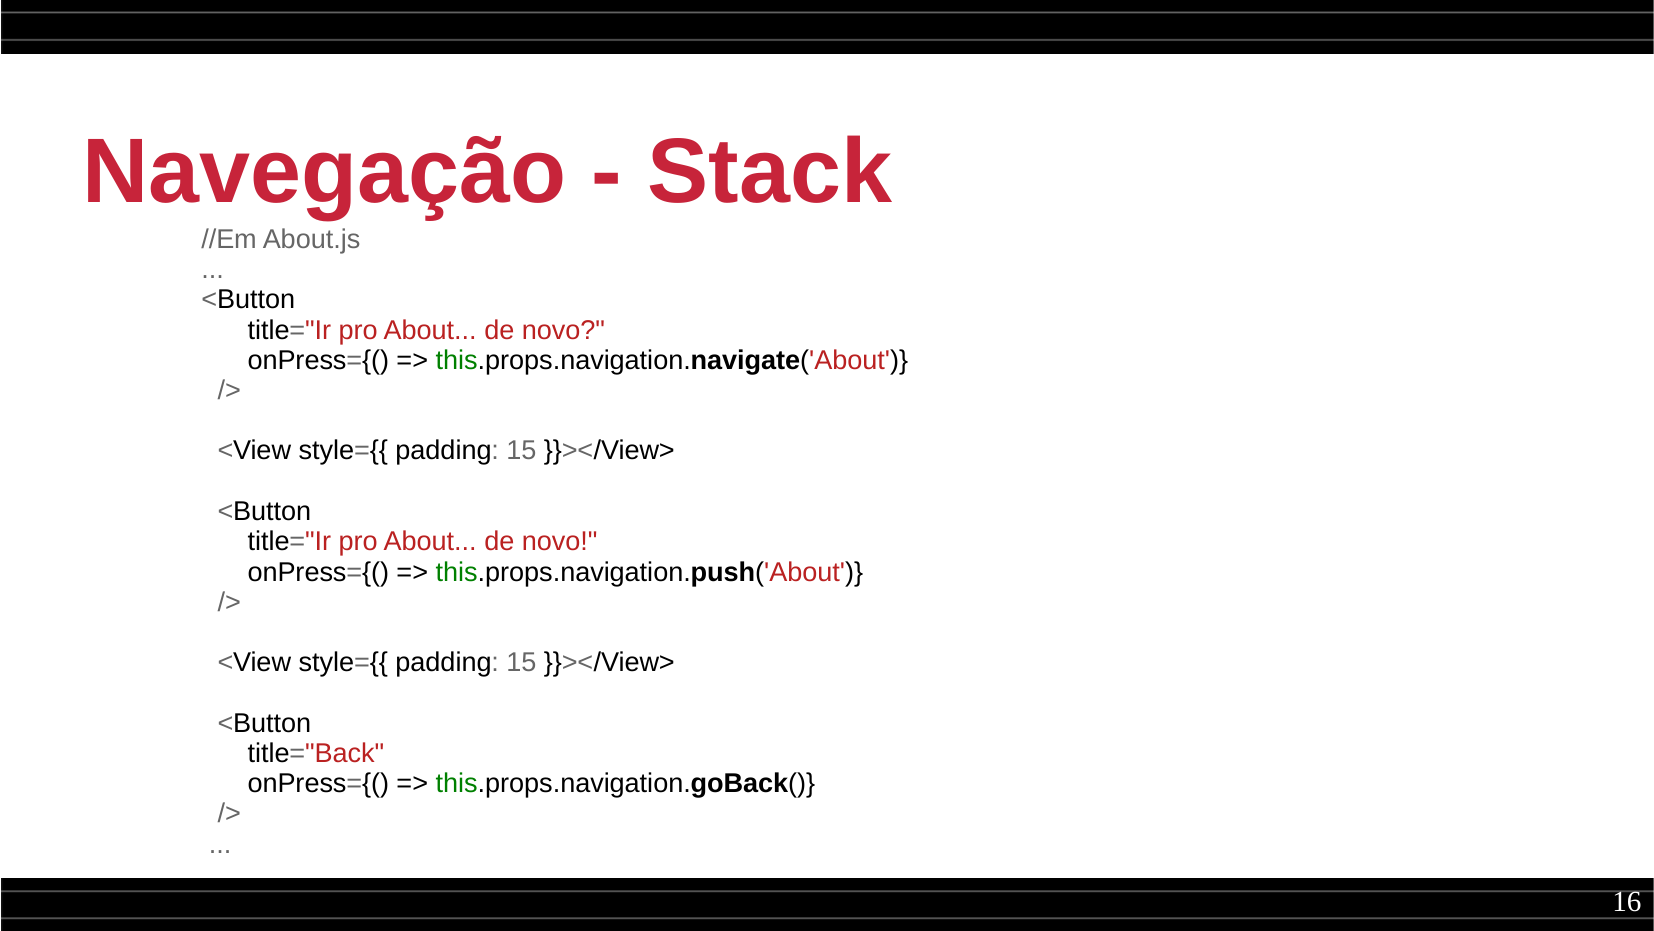

# Navegação - Stack
	 //Em About.js
	 ...
	 <Button
 title="Ir pro About... de novo?"
 onPress={() => this.props.navigation.navigate('About')}
 />
 <View style={{ padding: 15 }}></View>
 <Button
 title="Ir pro About... de novo!"
 onPress={() => this.props.navigation.push('About')}
 />
 <View style={{ padding: 15 }}></View>
 <Button
 title="Back"
 onPress={() => this.props.navigation.goBack()}
 />
	 ...